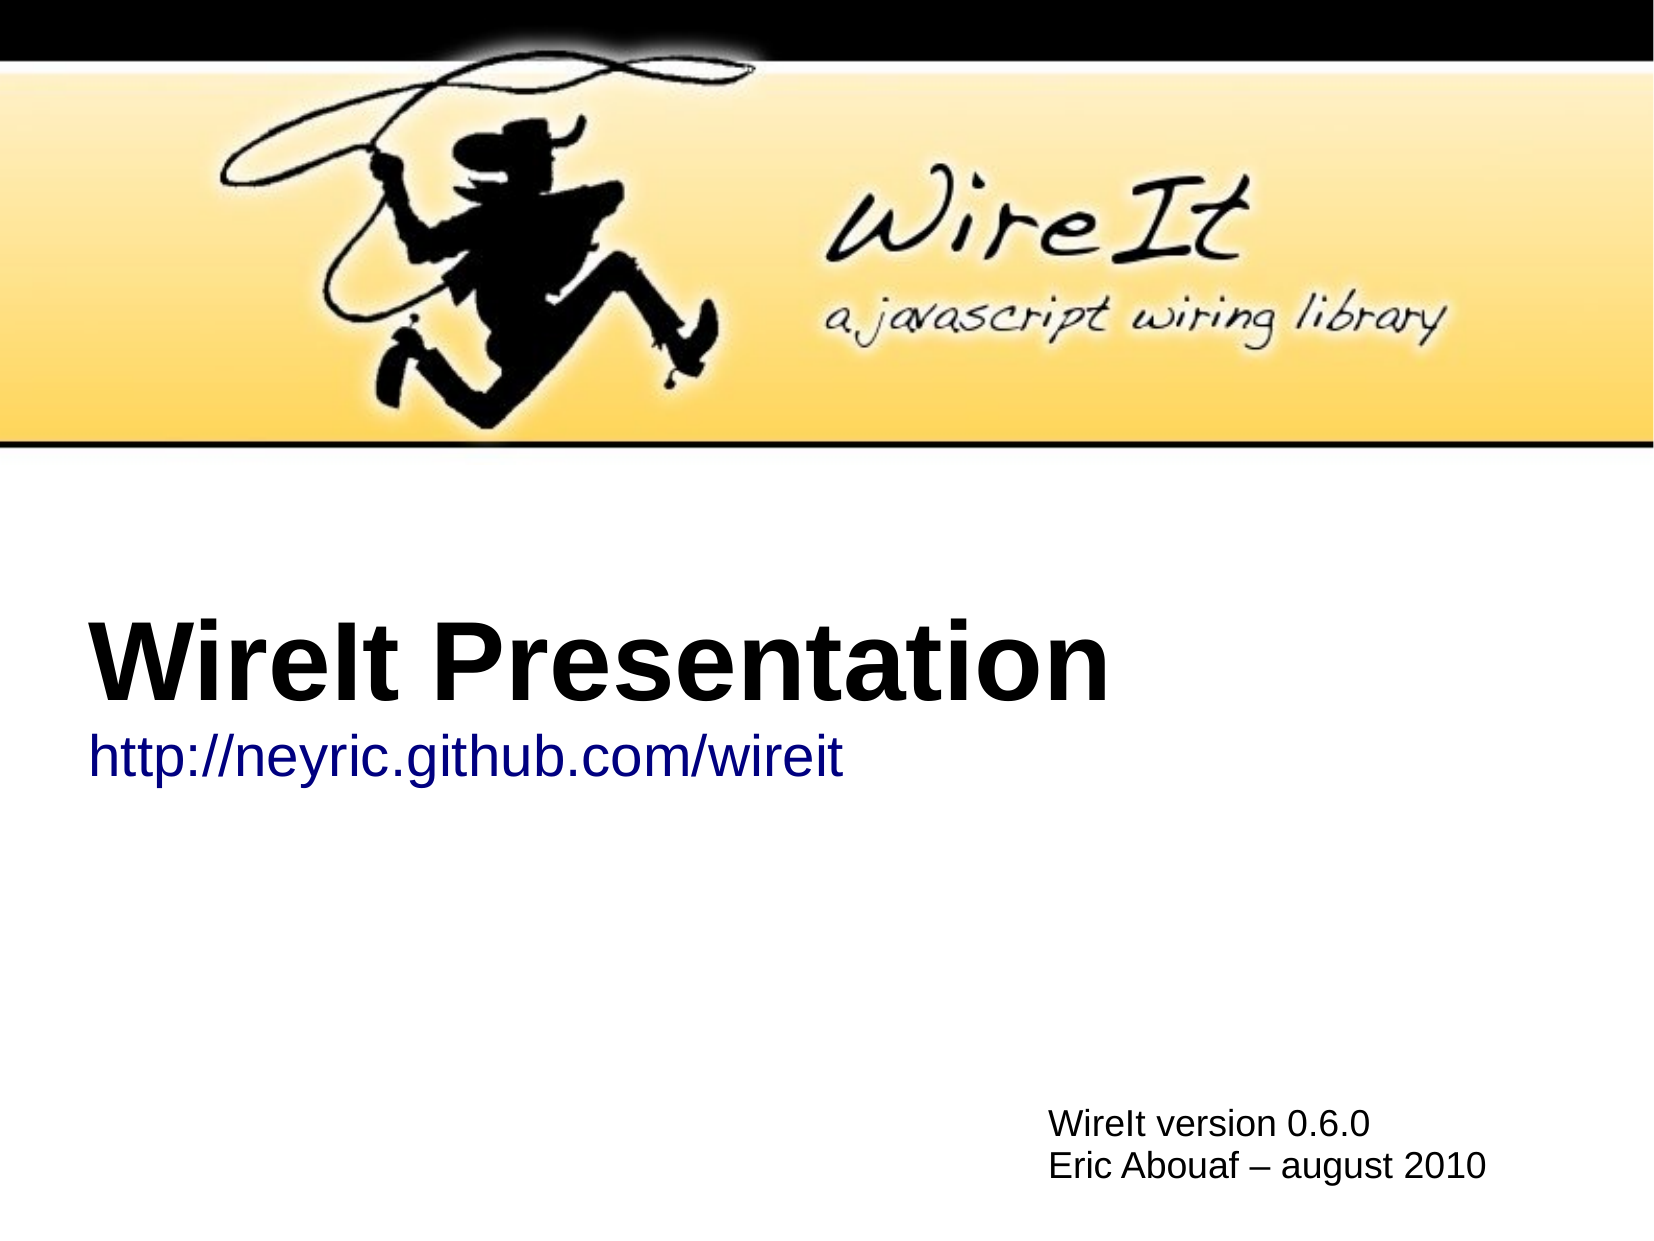

# WireIt Presentation http://neyric.github.com/wireit
WireIt version 0.6.0
Eric Abouaf – august 2010